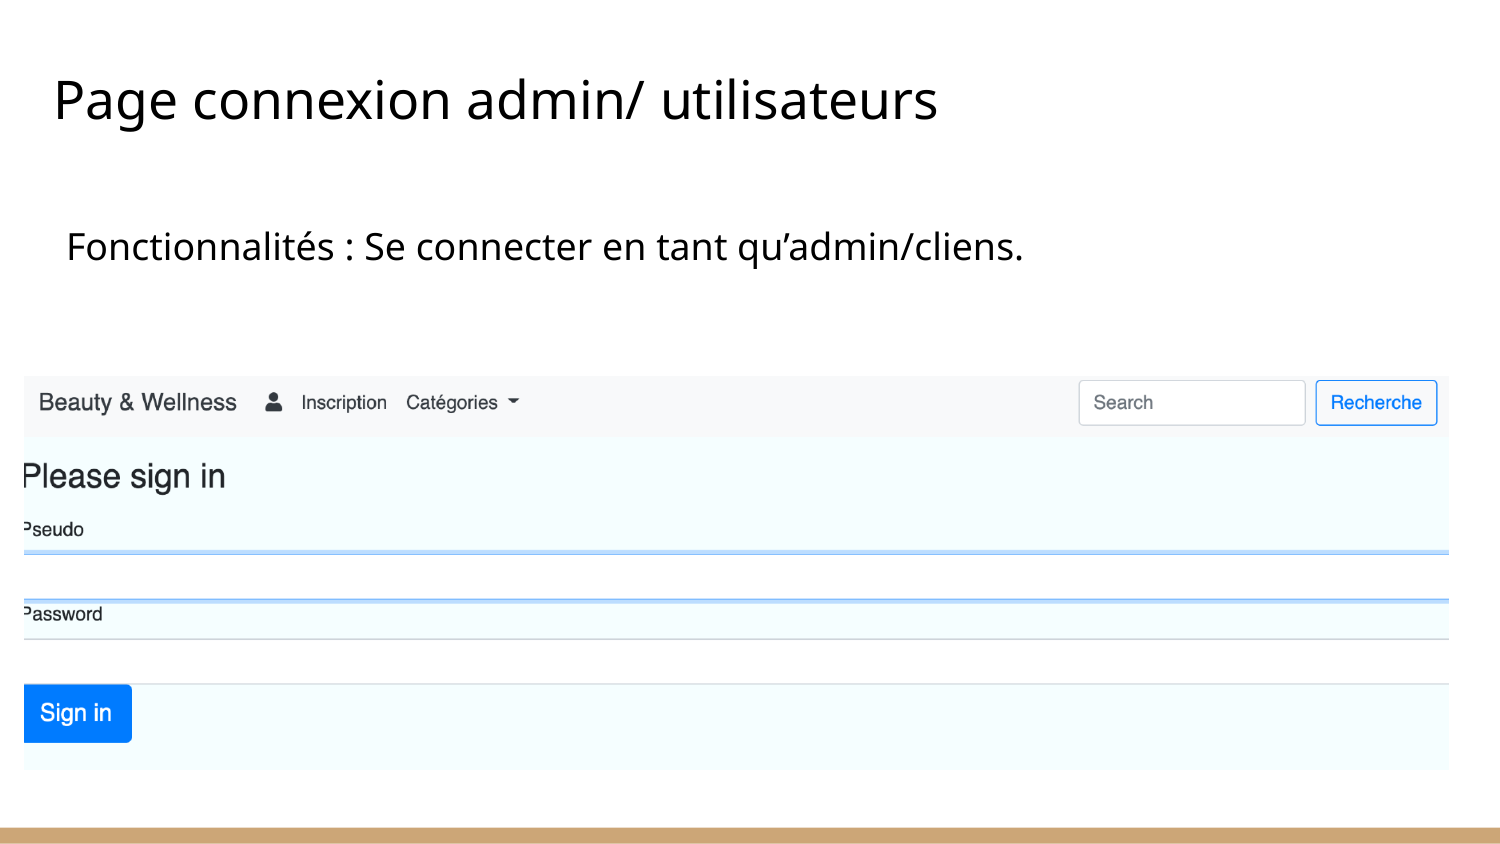

# Page connexion admin/ utilisateurs
Fonctionnalités : Se connecter en tant qu’admin/cliens.